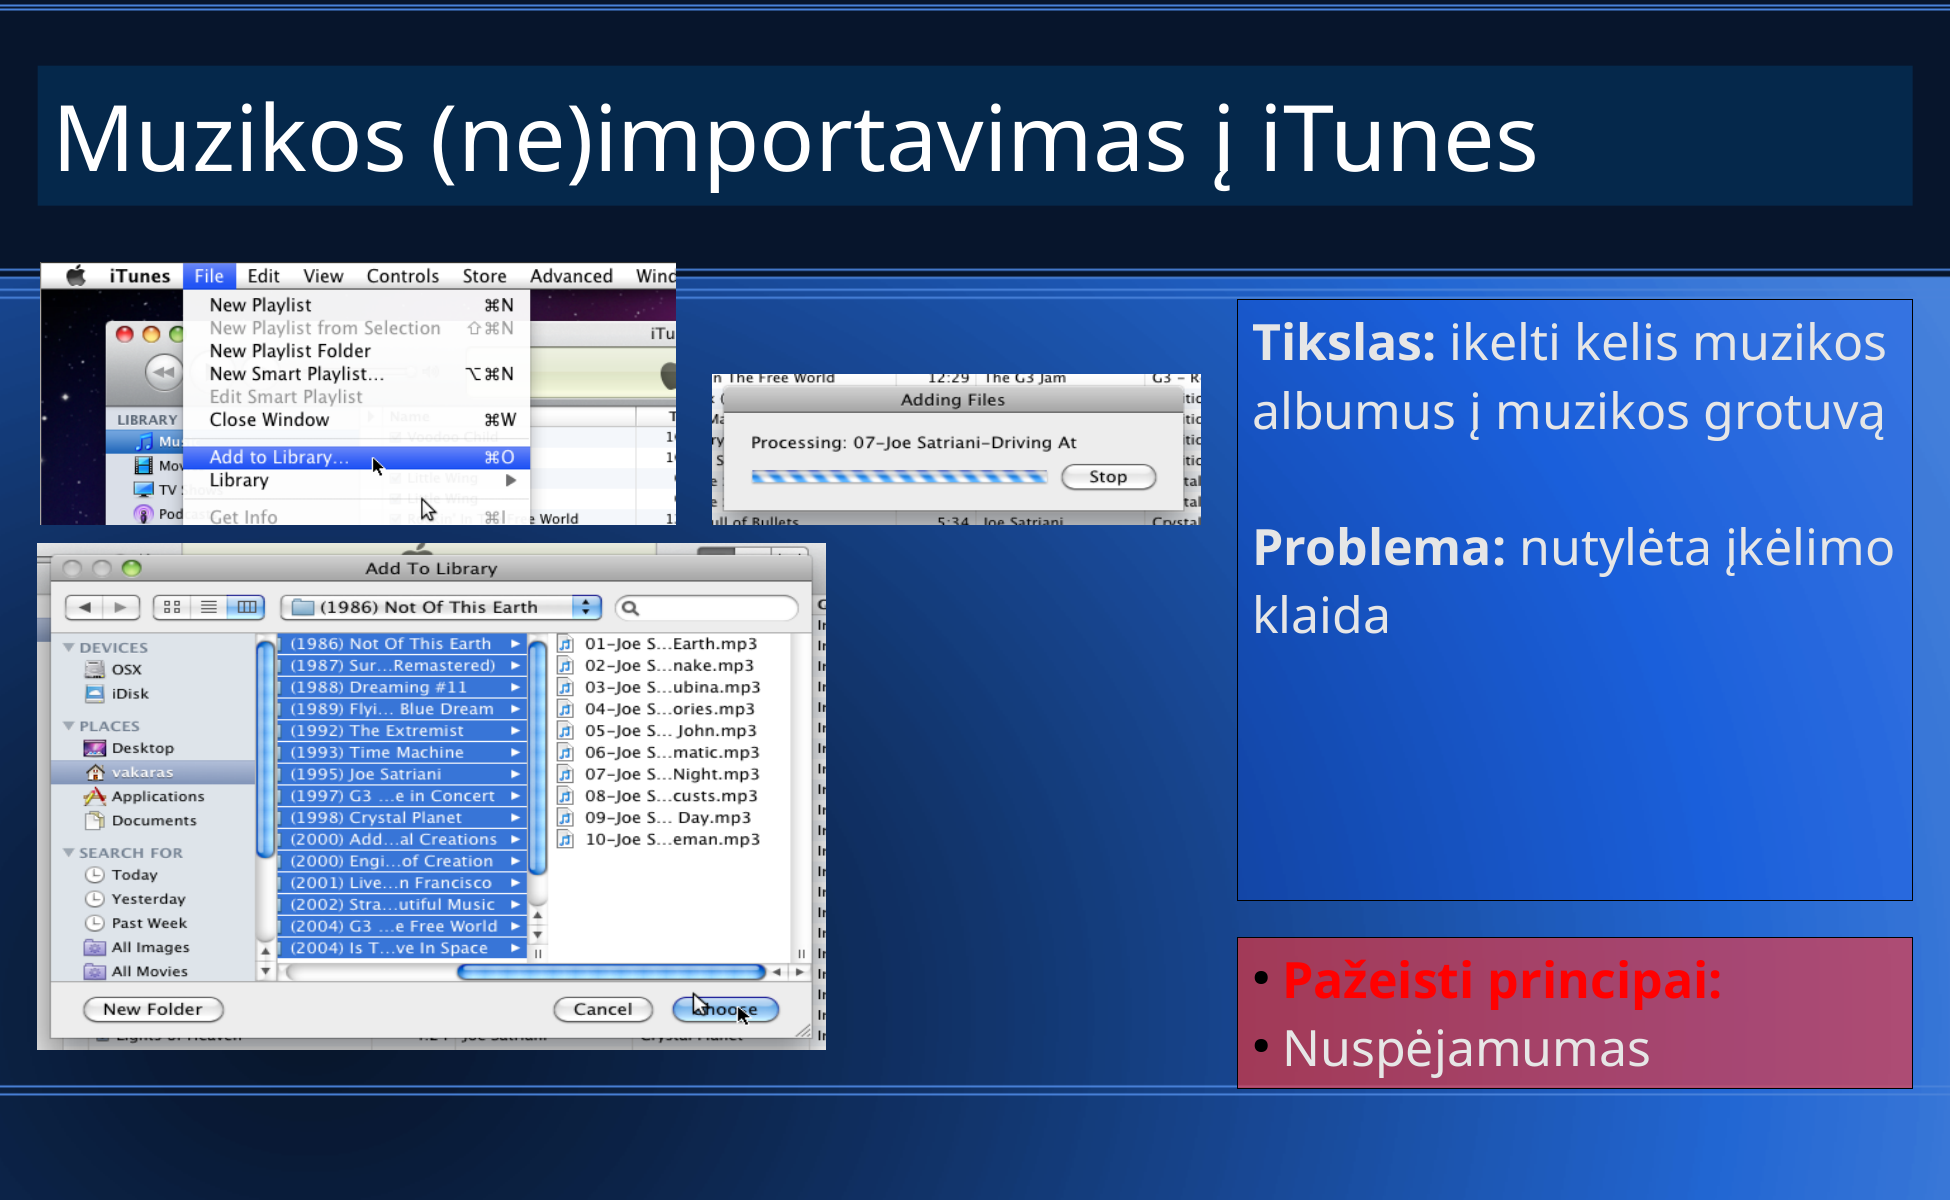

Muzikos (ne)importavimas į iTunes
Tikslas: ikelti kelis muzikos albumus į muzikos grotuvą
Problema: nutylėta įkėlimo klaida
Pažeisti principai:
Nuspėjamumas